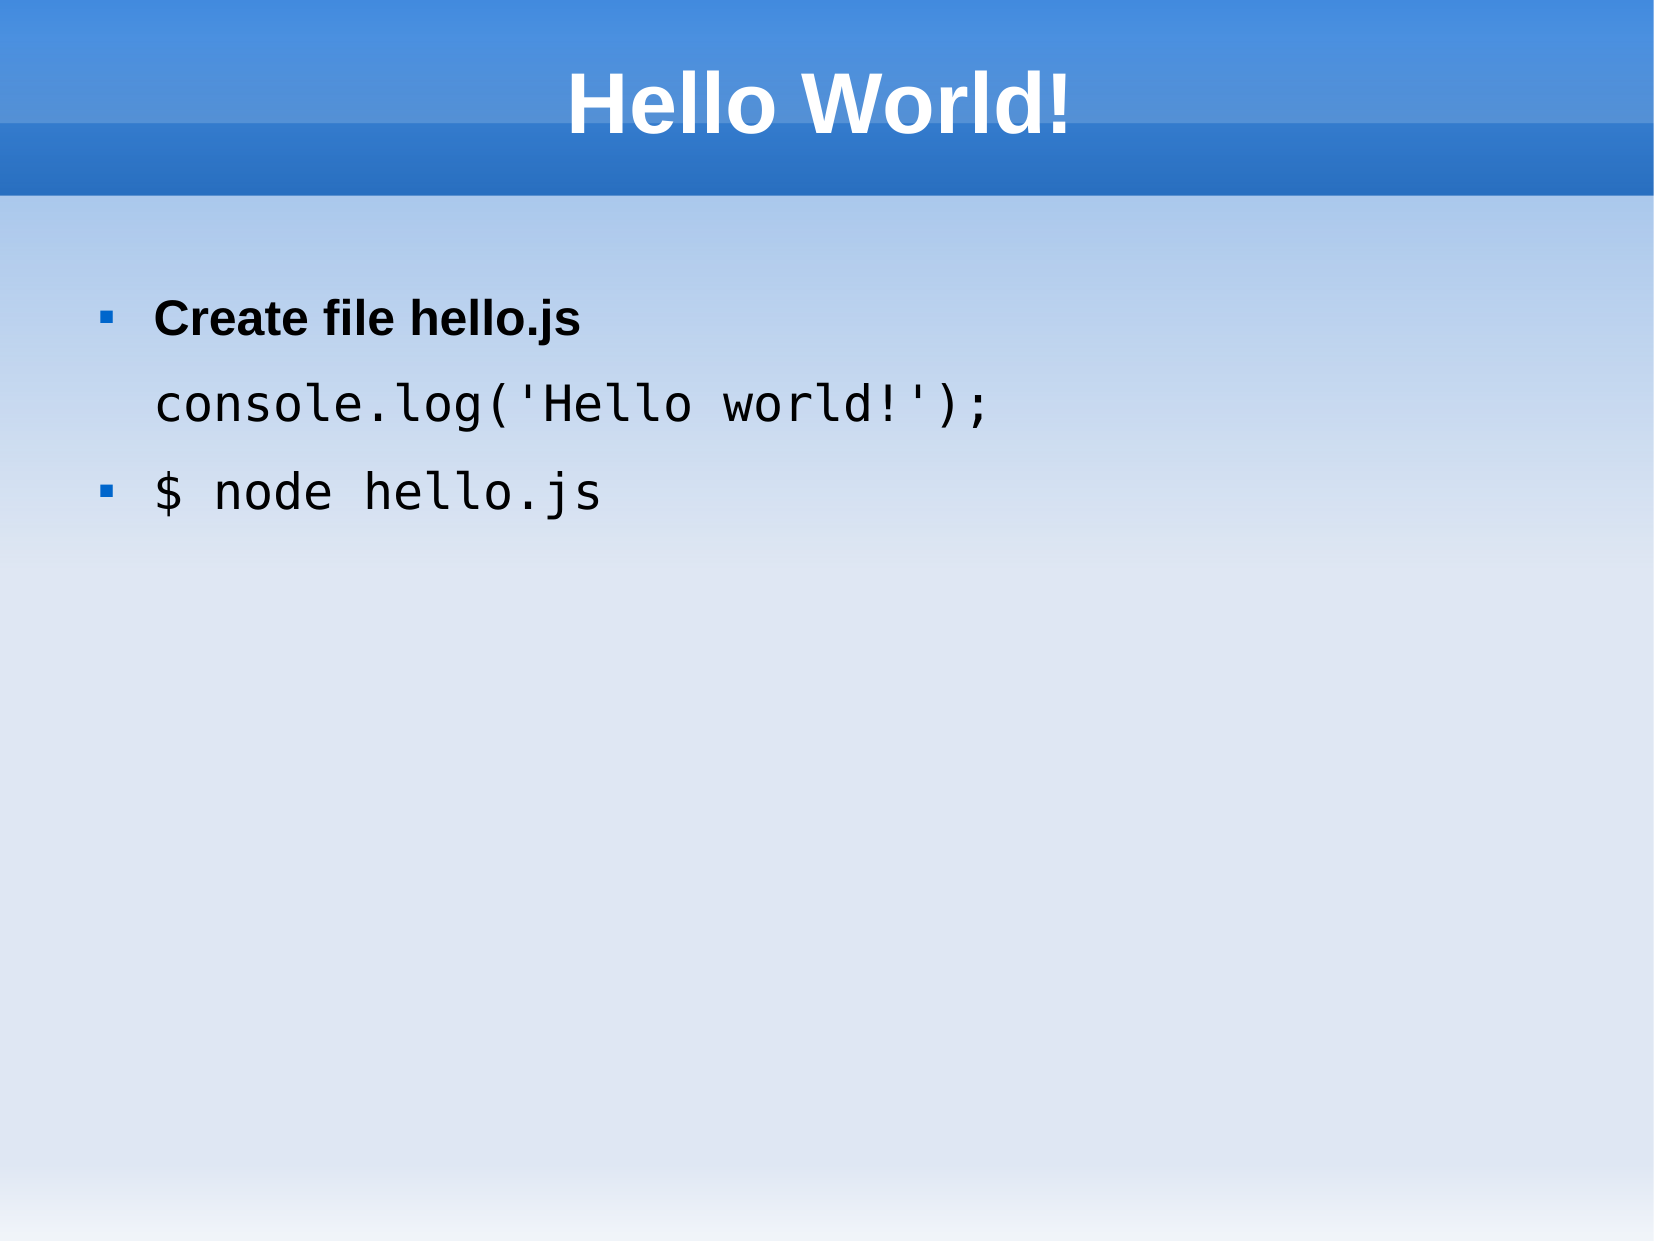

# Hello World!
Create file hello.js
console.log('Hello world!');
$ node hello.js